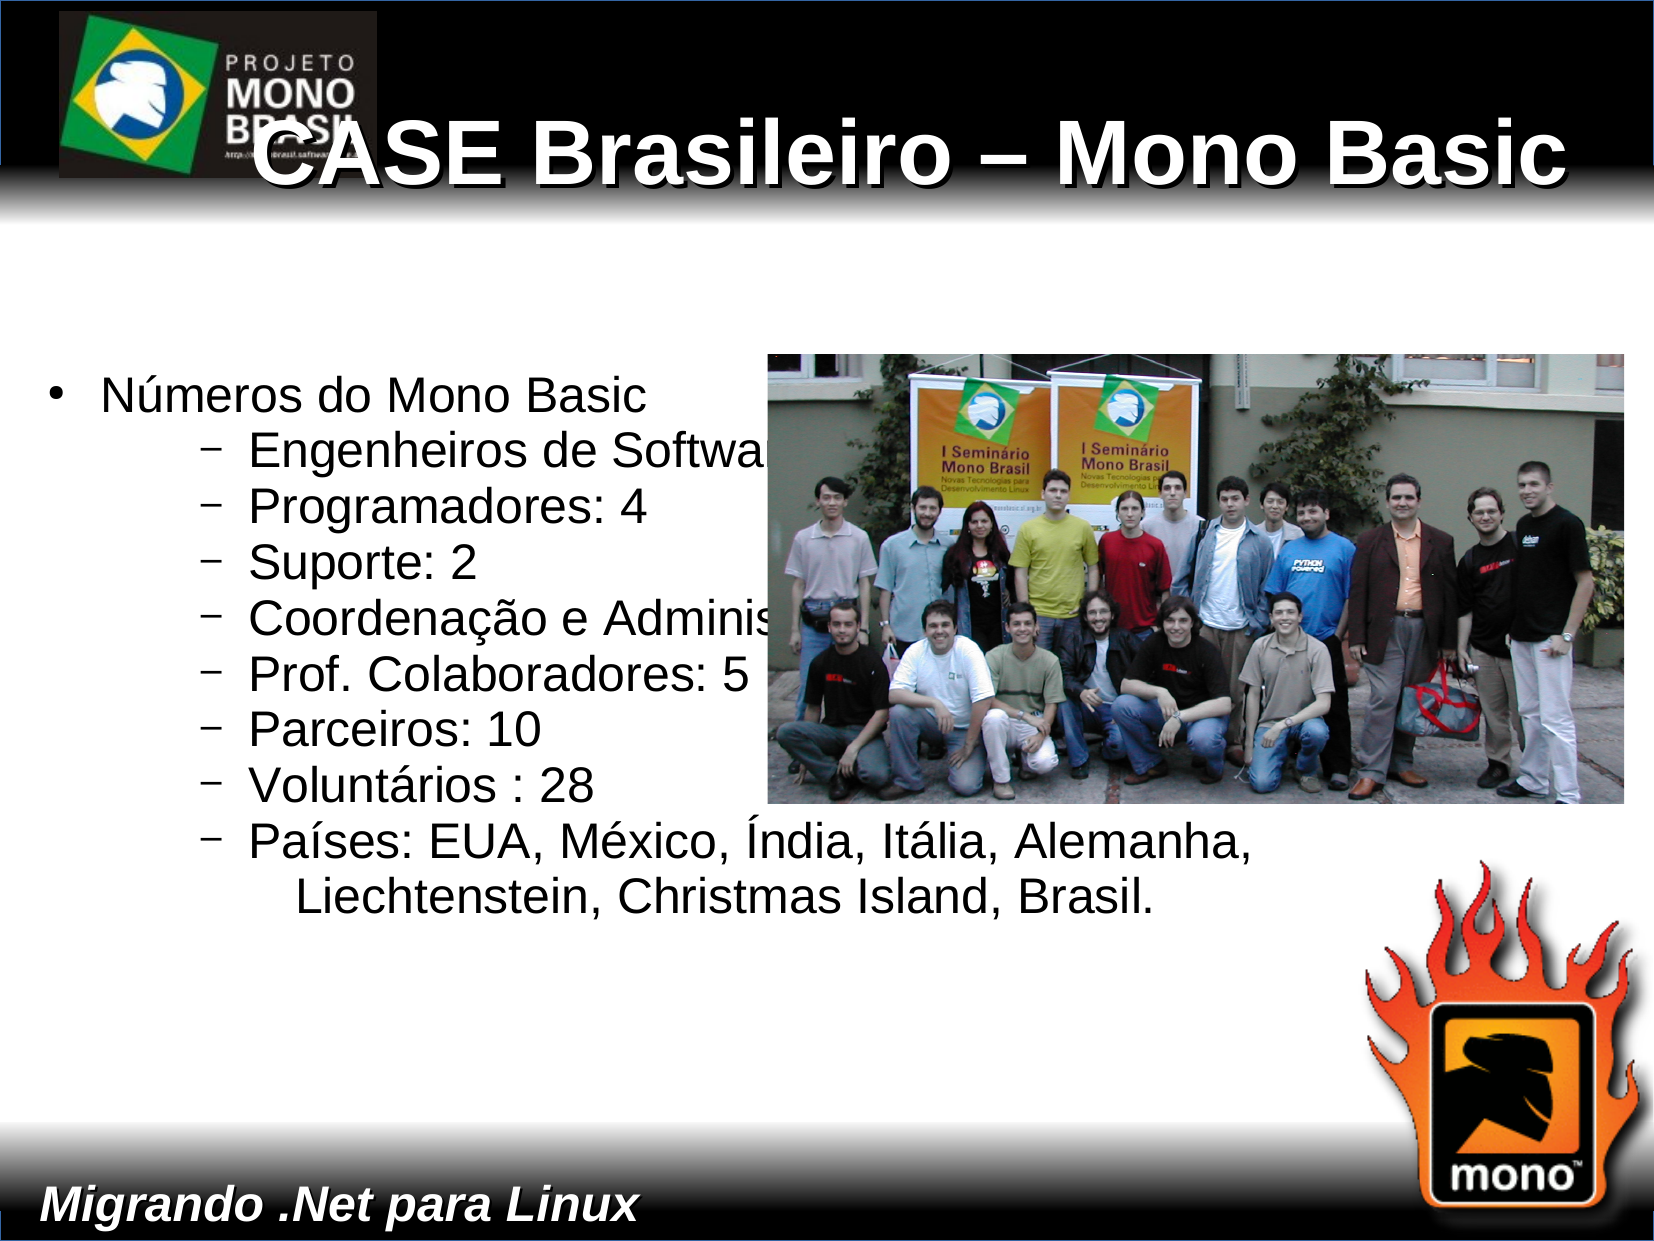

# CASE Brasileiro – Mono Basic
Números do Mono Basic
Engenheiros de Software : 2
Programadores: 4
Suporte: 2
Coordenação e Administração: 5
Prof. Colaboradores: 5
Parceiros: 10
Voluntários : 28
Países: EUA, México, Índia, Itália, Alemanha, Liechtenstein, Christmas Island, Brasil.
Migrando .Net para Linux